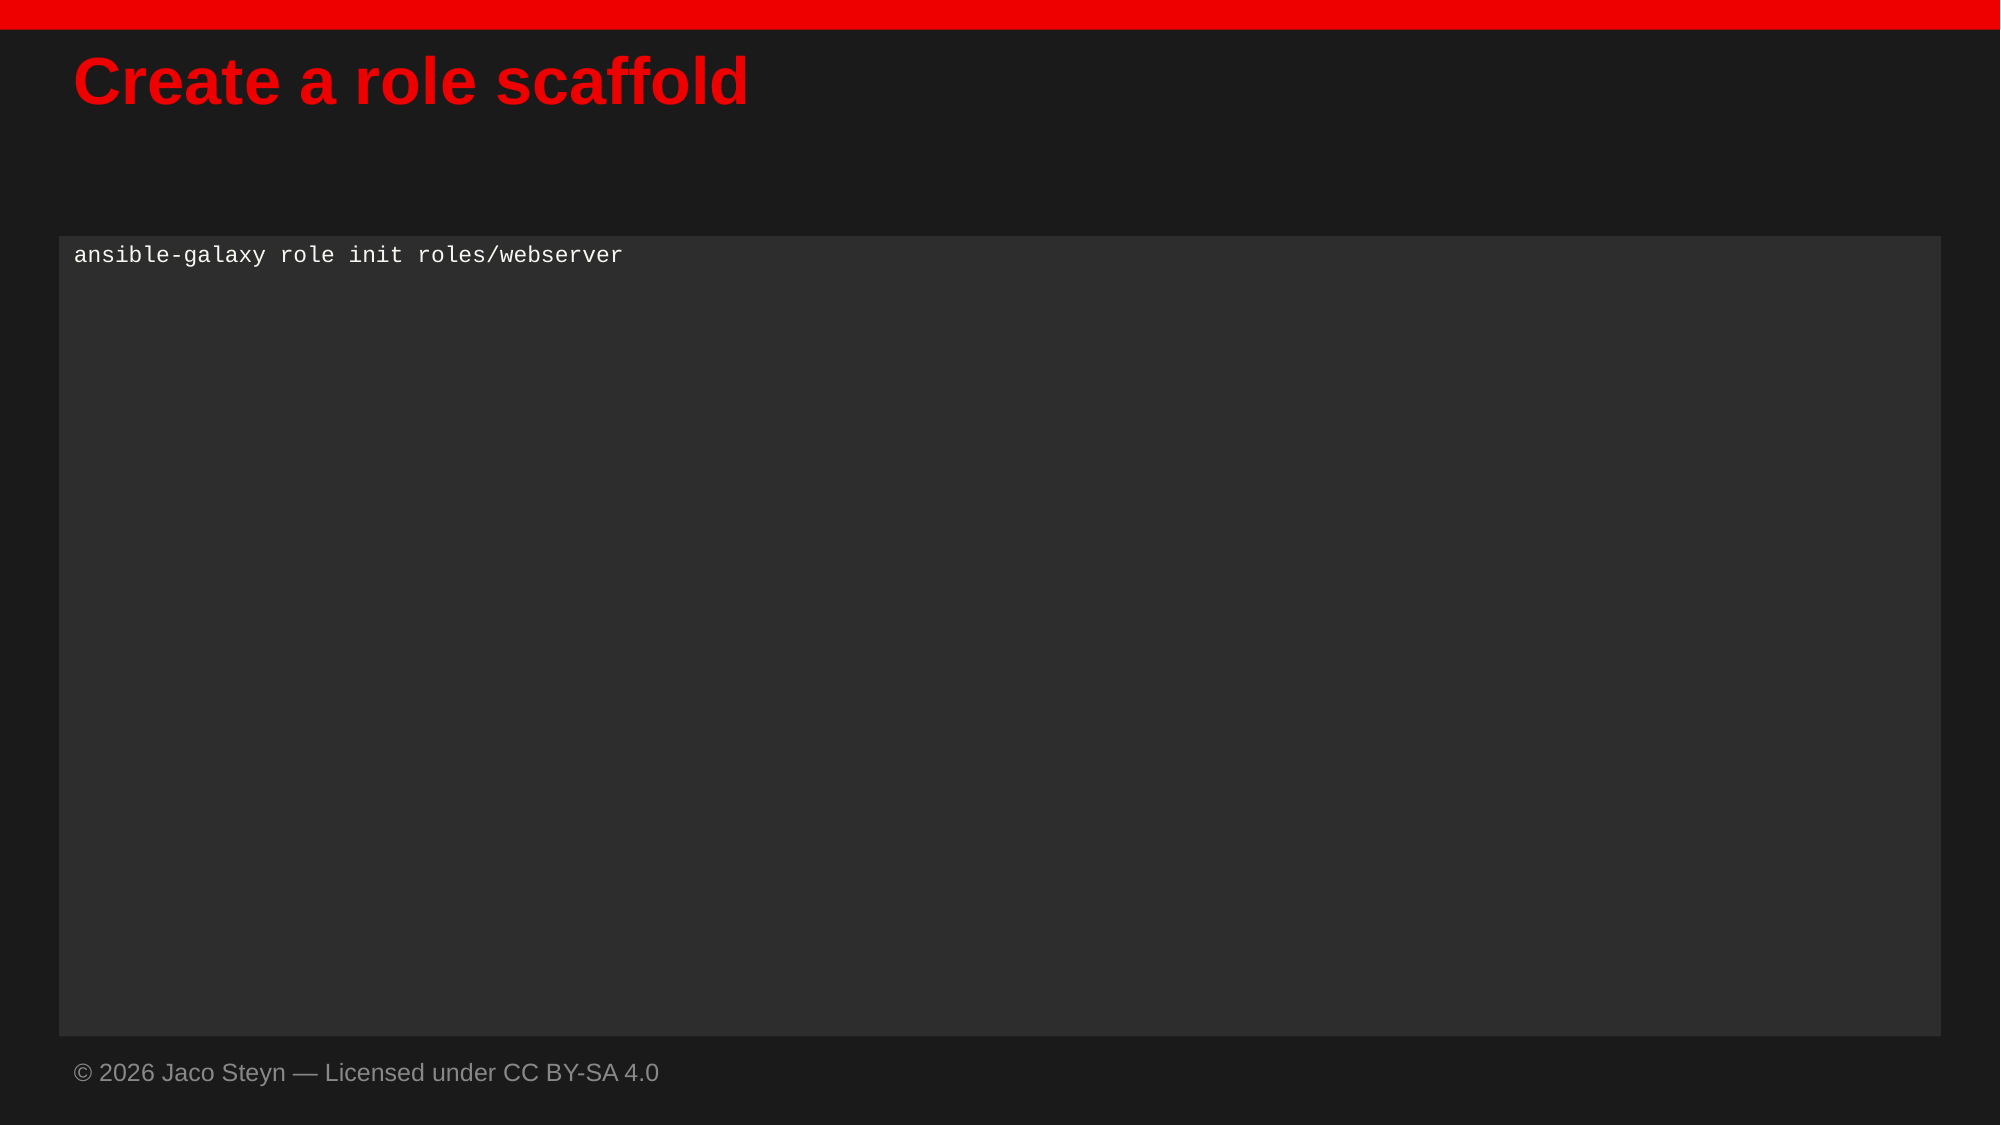

Create a role scaffold
ansible-galaxy role init roles/webserver
© 2026 Jaco Steyn — Licensed under CC BY-SA 4.0